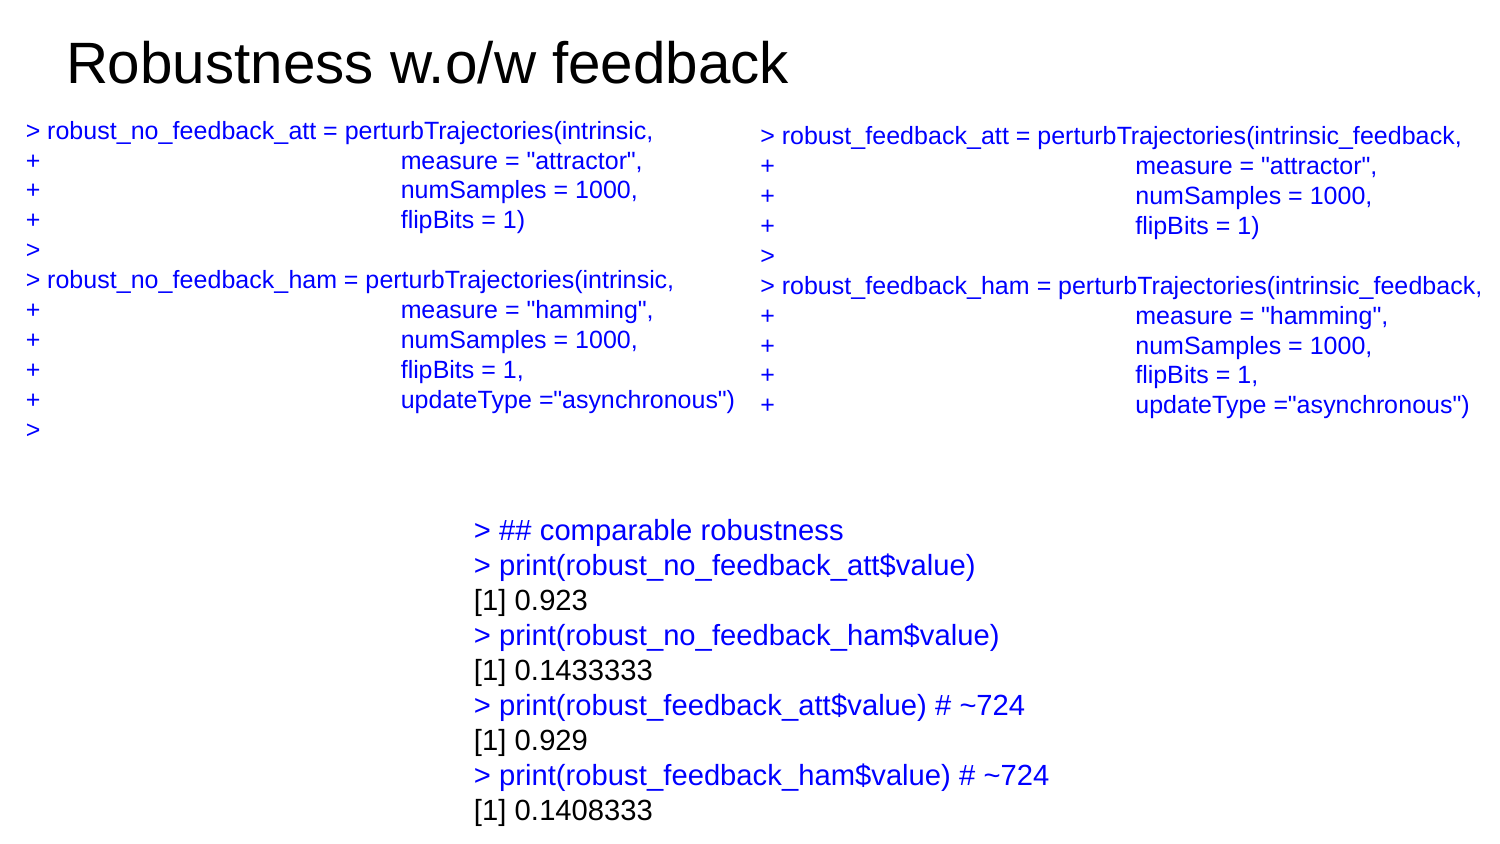

# Robustness w.o/w feedback
> robust_no_feedback_att = perturbTrajectories(intrinsic,
+ 	measure = "attractor",
+ 	numSamples = 1000,
+ 	flipBits = 1)
>
> robust_no_feedback_ham = perturbTrajectories(intrinsic,
+ 	measure = "hamming",
+ 	numSamples = 1000,
+ 	flipBits = 1,
+ 	updateType ="asynchronous")
>
> robust_feedback_att = perturbTrajectories(intrinsic_feedback,
+ 	measure = "attractor",
+ 	numSamples = 1000,
+ 	flipBits = 1)
>
> robust_feedback_ham = perturbTrajectories(intrinsic_feedback,
+ 	measure = "hamming",
+ 	numSamples = 1000,
+ 	flipBits = 1,
+ 	updateType ="asynchronous")
> ## comparable robustness
> print(robust_no_feedback_att$value)
[1] 0.923
> print(robust_no_feedback_ham$value)
[1] 0.1433333
> print(robust_feedback_att$value) # ~724
[1] 0.929
> print(robust_feedback_ham$value) # ~724
[1] 0.1408333